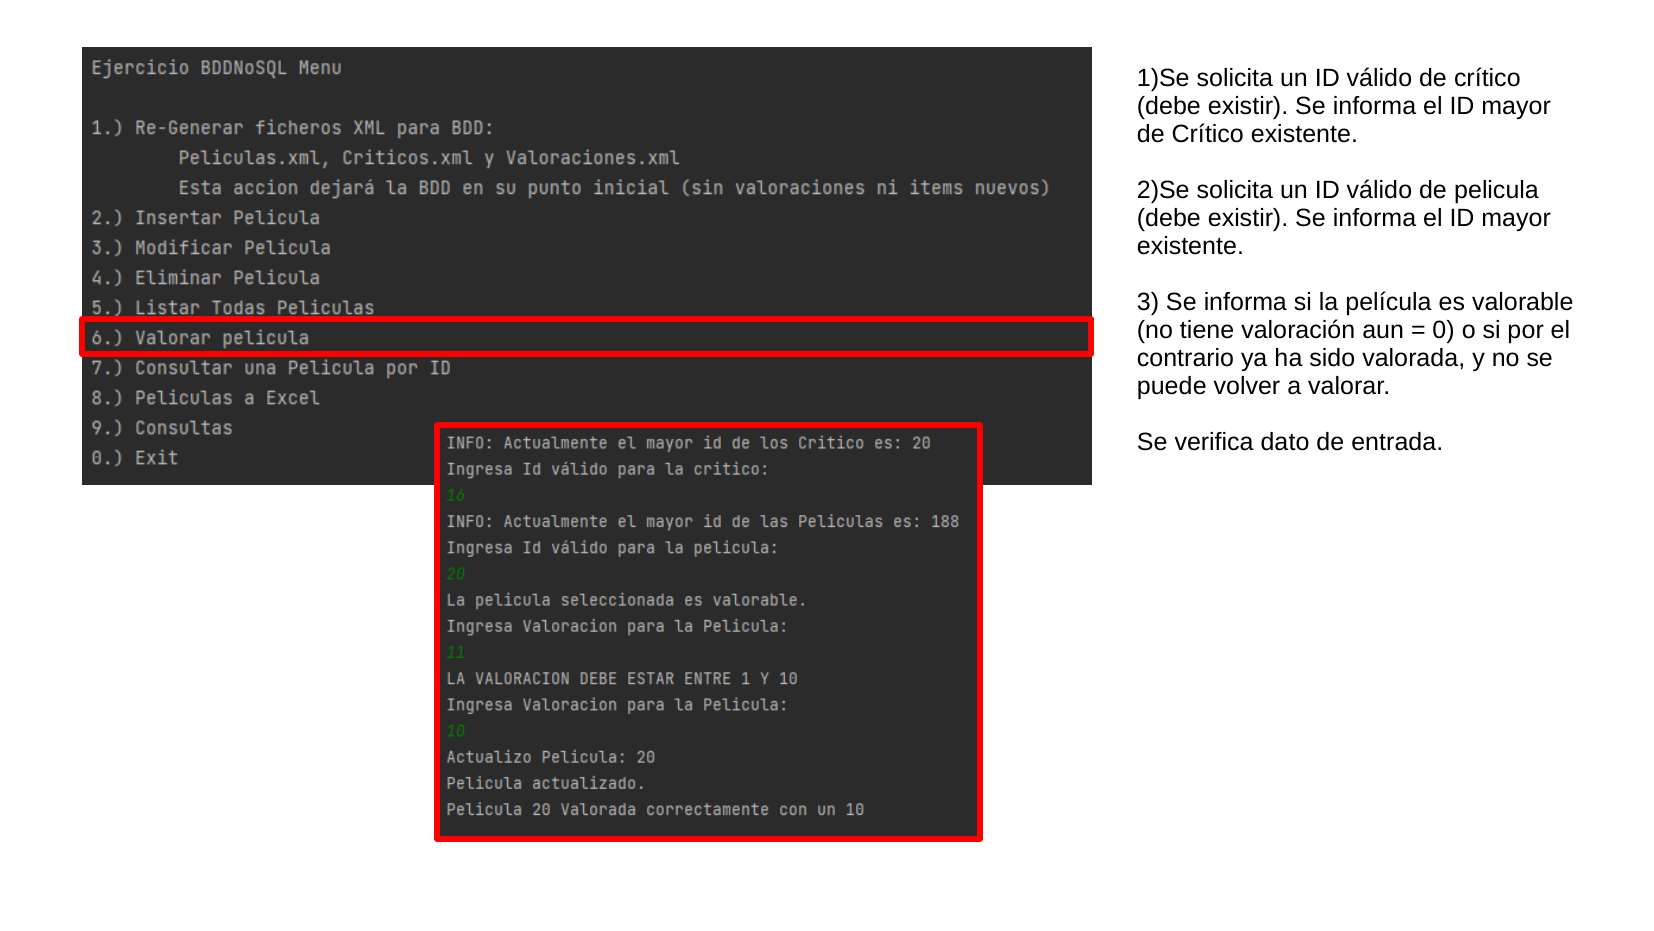

1)Se solicita un ID válido de crítico (debe existir). Se informa el ID mayor de Crítico existente.
2)Se solicita un ID válido de pelicula (debe existir). Se informa el ID mayor existente.
3) Se informa si la película es valorable (no tiene valoración aun = 0) o si por el contrario ya ha sido valorada, y no se puede volver a valorar.
Se verifica dato de entrada.